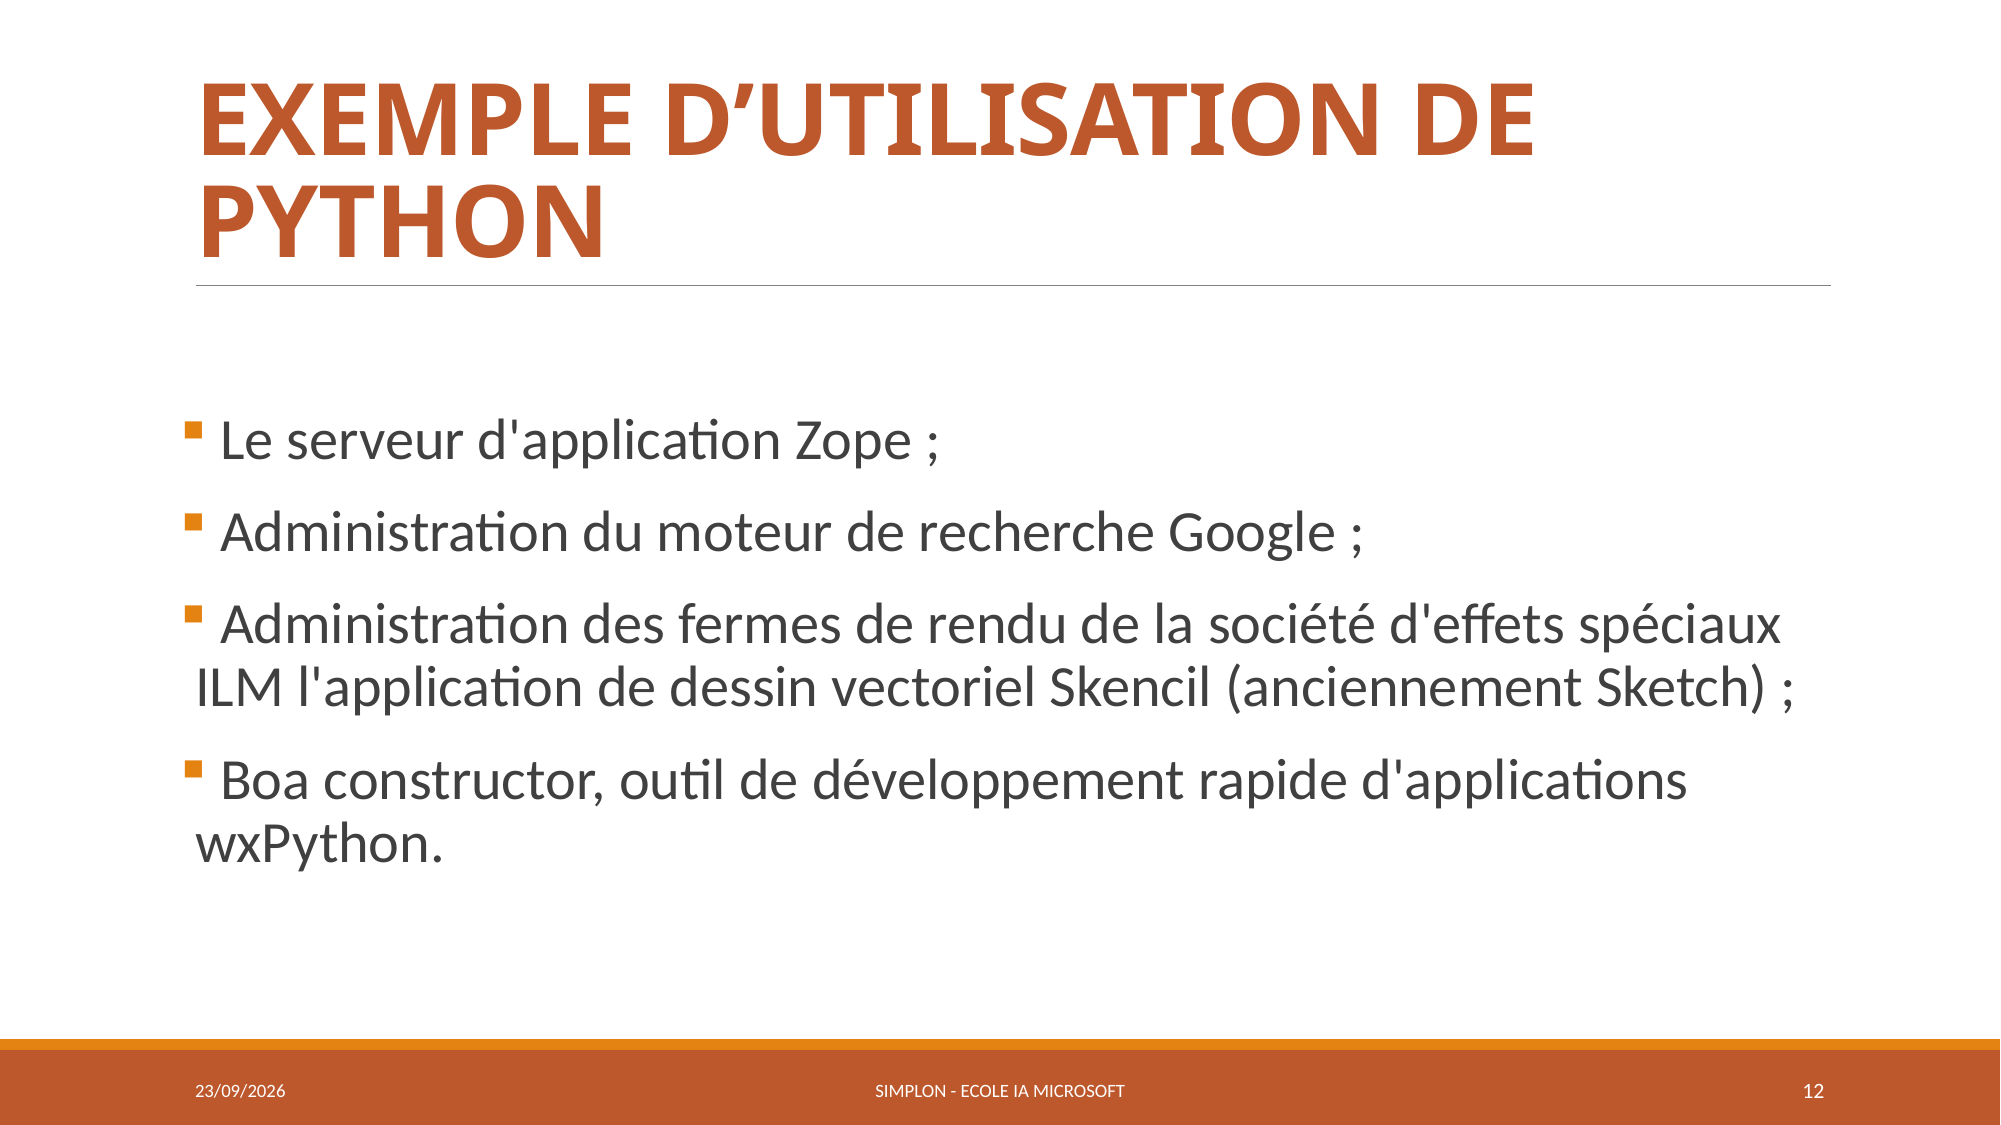

# EXEMPLE D’UTILISATION DE PYTHON
 Le serveur d'application Zope ;
 Administration du moteur de recherche Google ;
 Administration des fermes de rendu de la société d'effets spéciaux ILM l'application de dessin vectoriel Skencil (anciennement Sketch) ;
 Boa constructor, outil de développement rapide d'applications wxPython.
Simplon - Ecole IA Microsoft